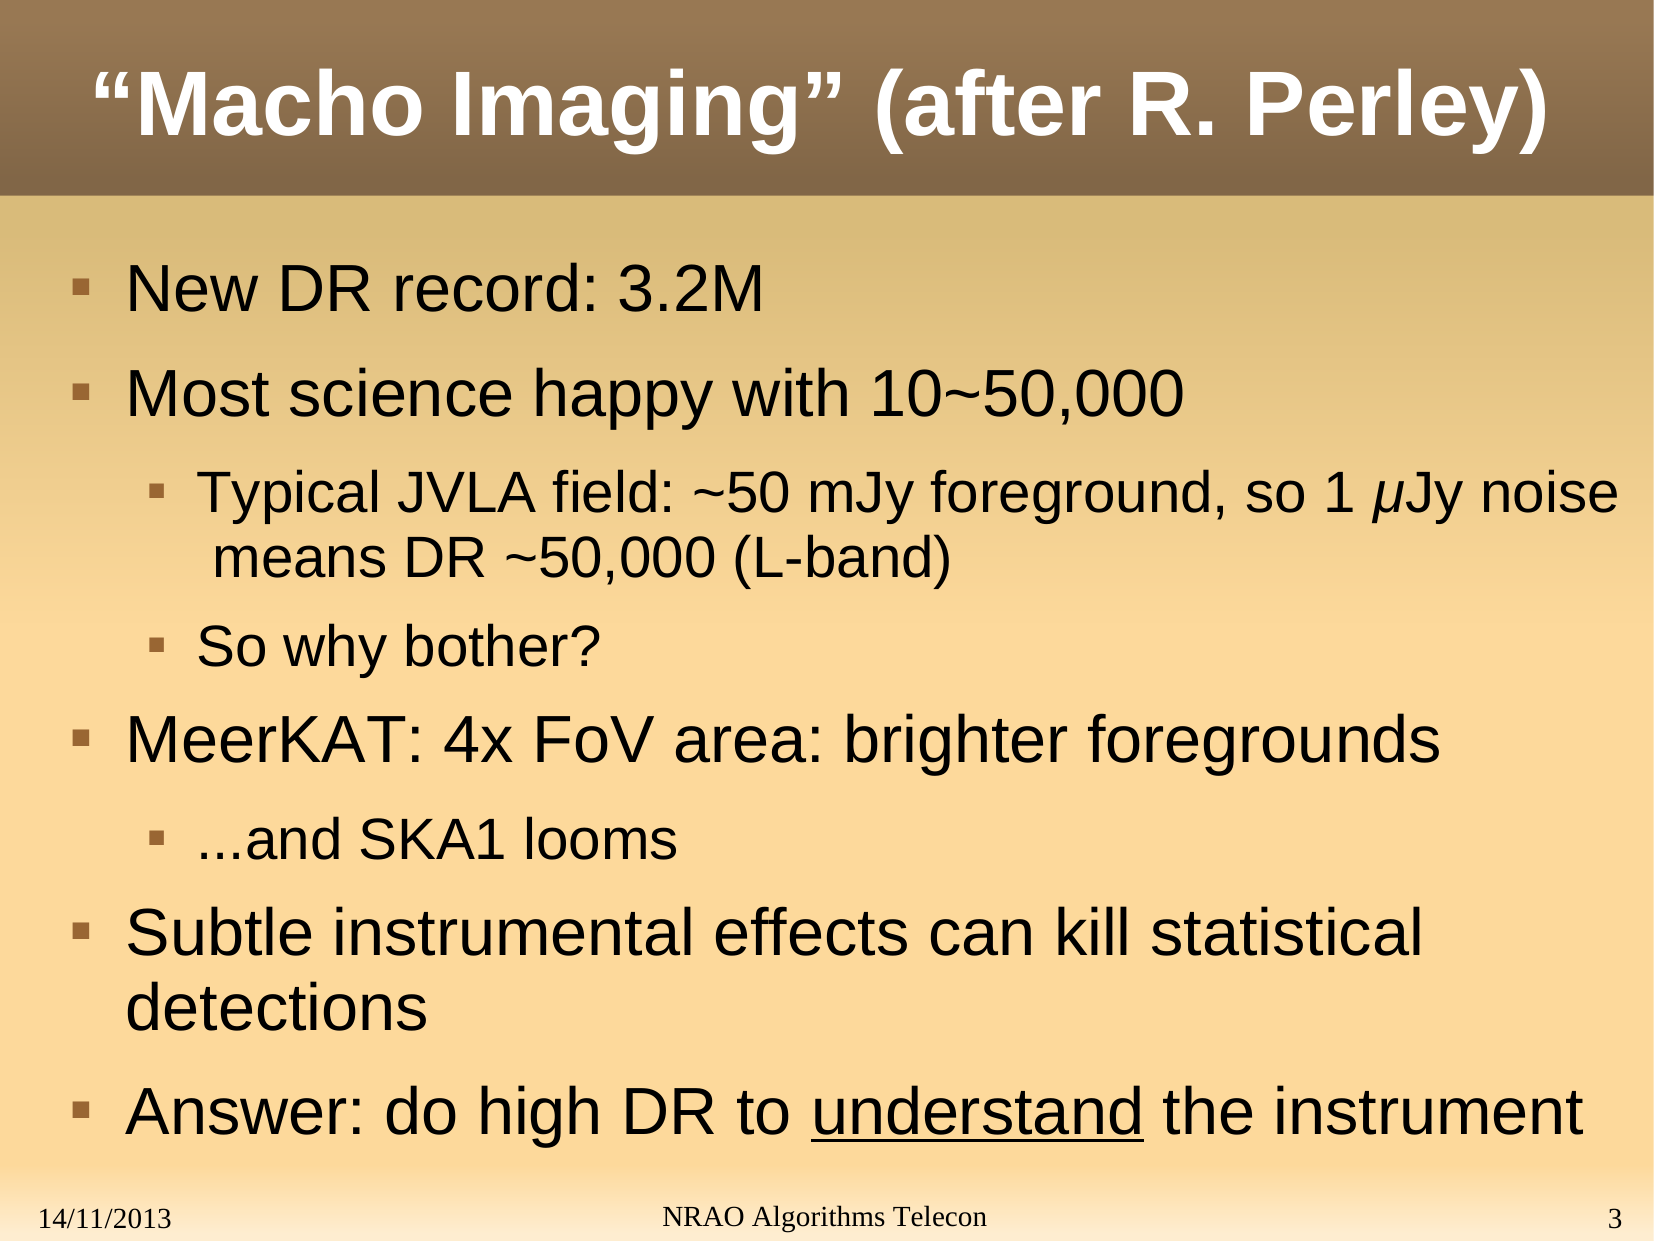

# “Macho Imaging” (after R. Perley)
New DR record: 3.2M
Most science happy with 10~50,000
Typical JVLA field: ~50 mJy foreground, so 1 μJy noise means DR ~50,000 (L-band)
So why bother?
MeerKAT: 4x FoV area: brighter foregrounds
...and SKA1 looms
Subtle instrumental effects can kill statistical detections
Answer: do high DR to understand the instrument
NRAO Algorithms Telecon
14/11/2013
3